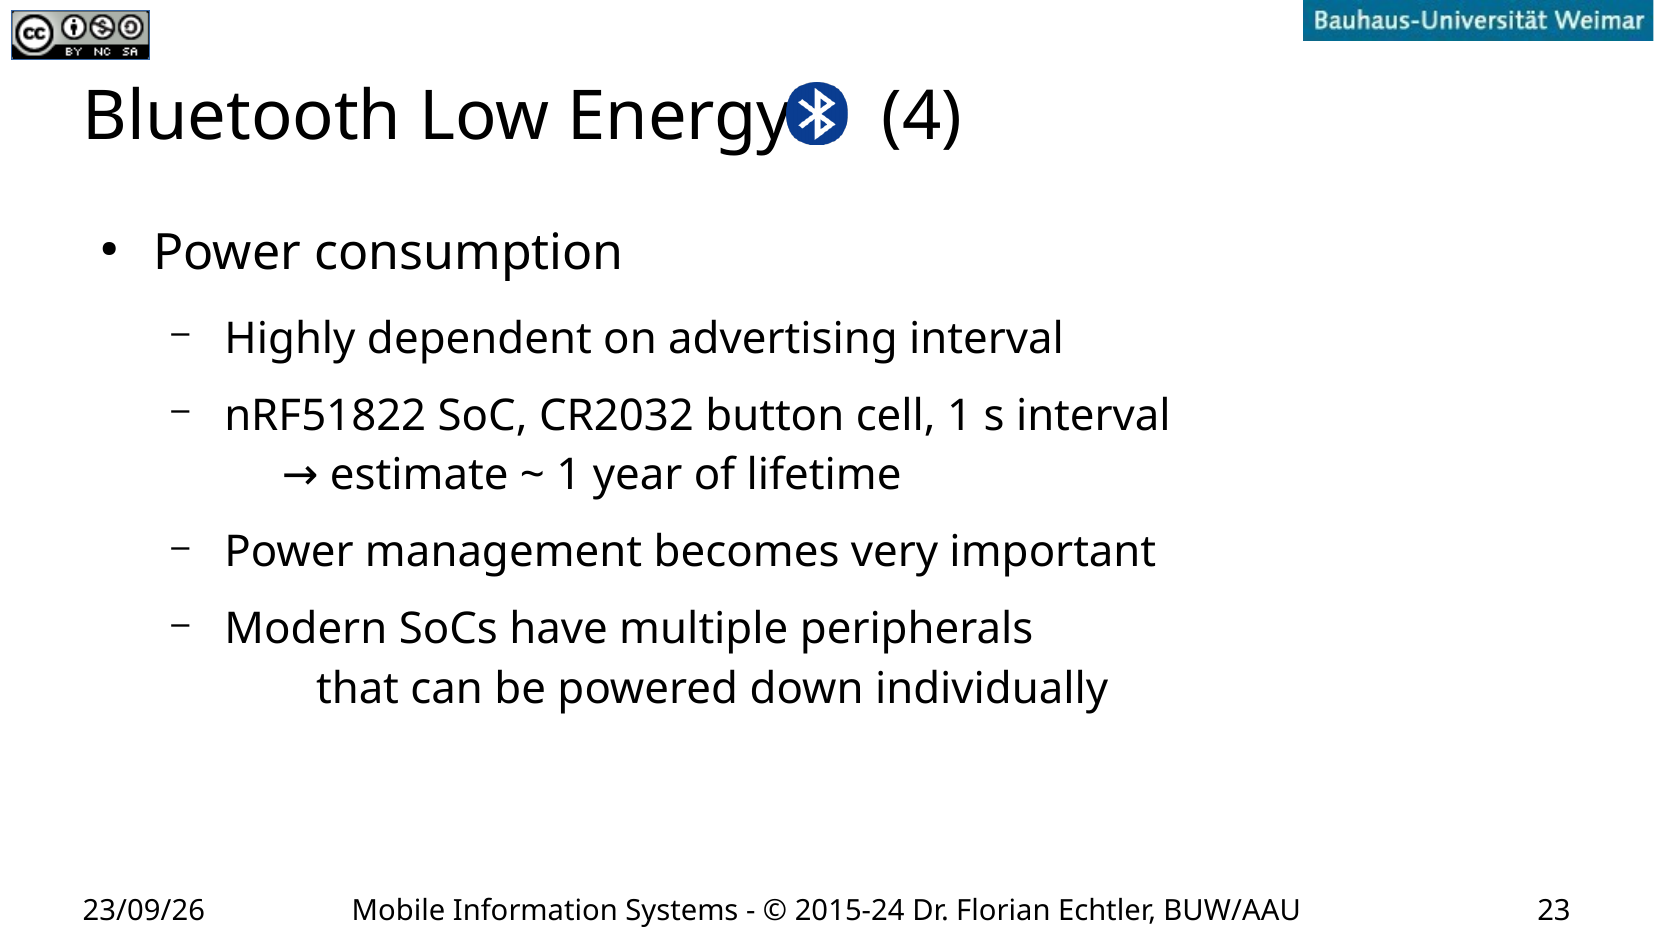

# Bluetooth Low Energy (4)
Power consumption
Highly dependent on advertising interval
nRF51822 SoC, CR2032 button cell, 1 s interval → estimate ~ 1 year of lifetime
Power management becomes very important
Modern SoCs have multiple peripherals that can be powered down individually
Mobile Information Systems - © 2015-24 Dr. Florian Echtler, BUW/AAU
23